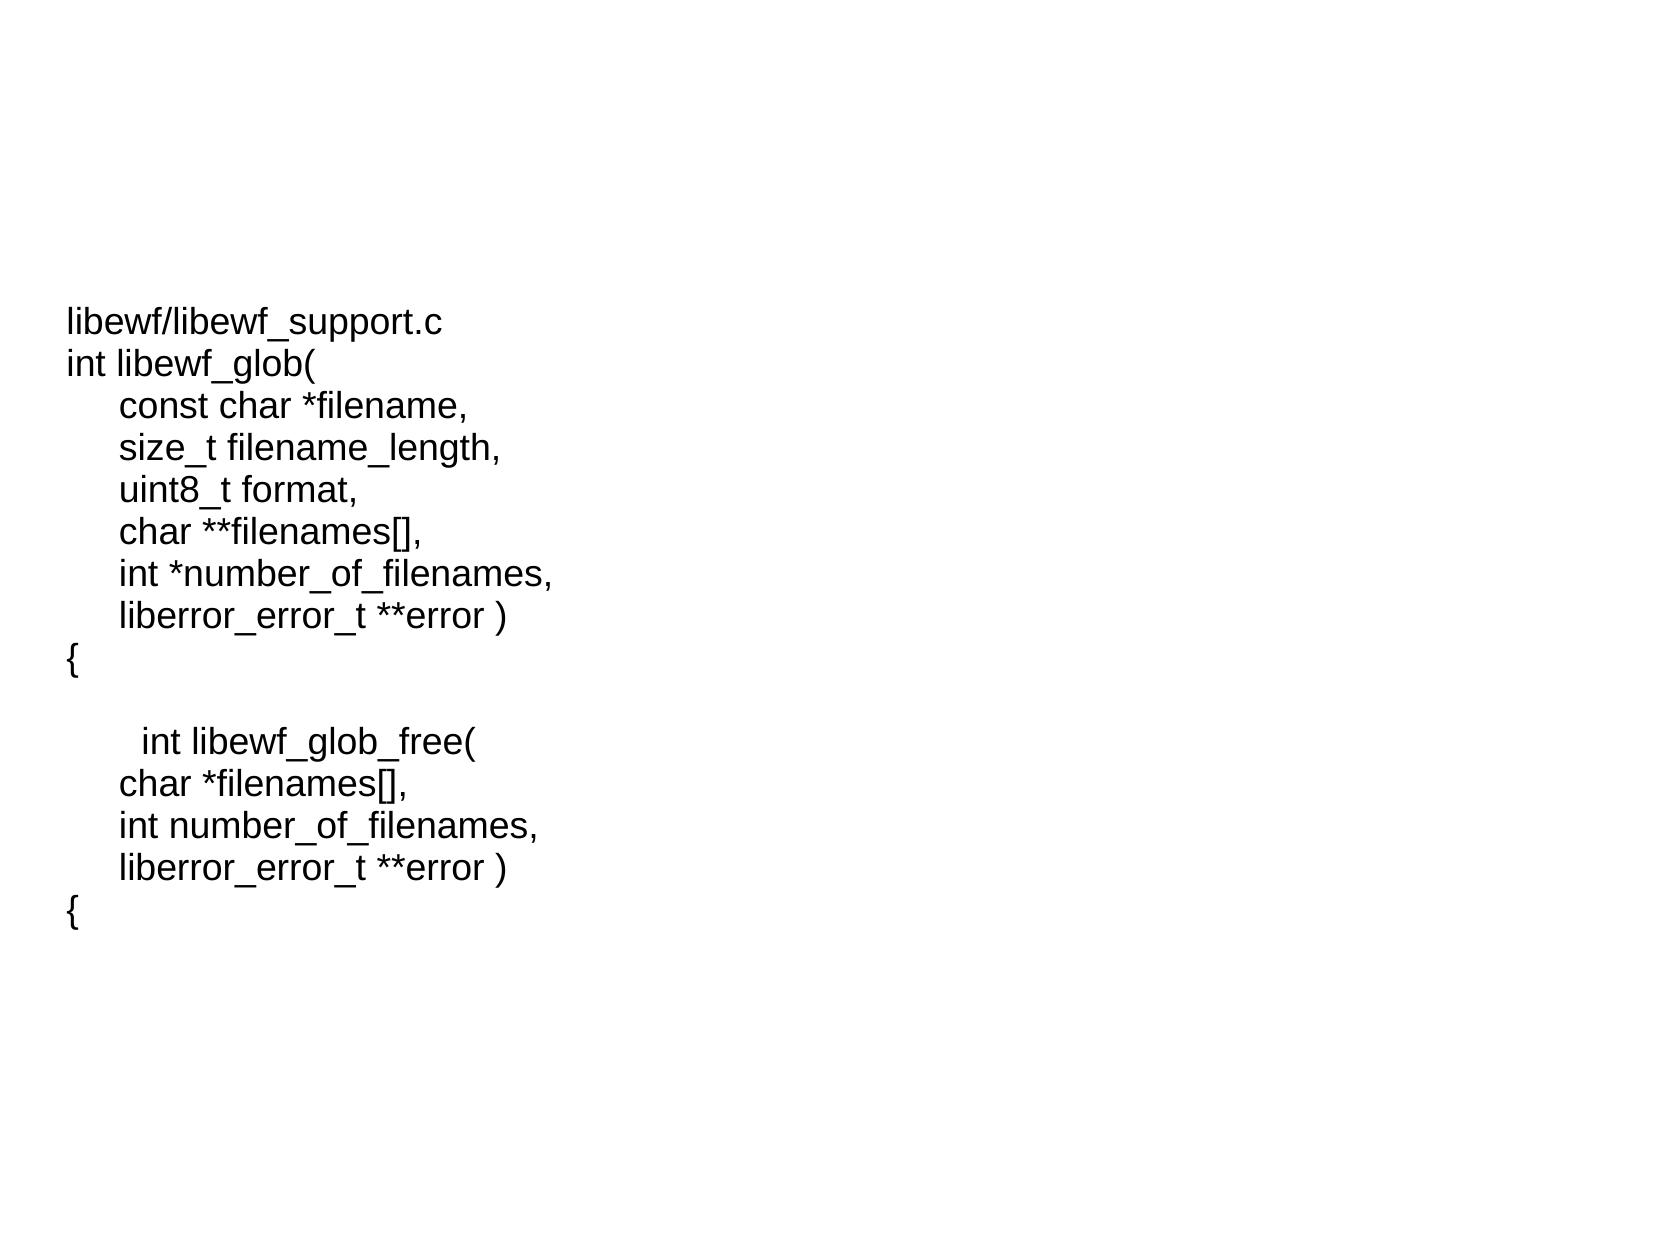

#
libewf/libewf_support.c
int libewf_glob(
 const char *filename,
 size_t filename_length,
 uint8_t format,
 char **filenames[],
 int *number_of_filenames,
 liberror_error_t **error )
{
	int libewf_glob_free(
 char *filenames[],
 int number_of_filenames,
 liberror_error_t **error )
{